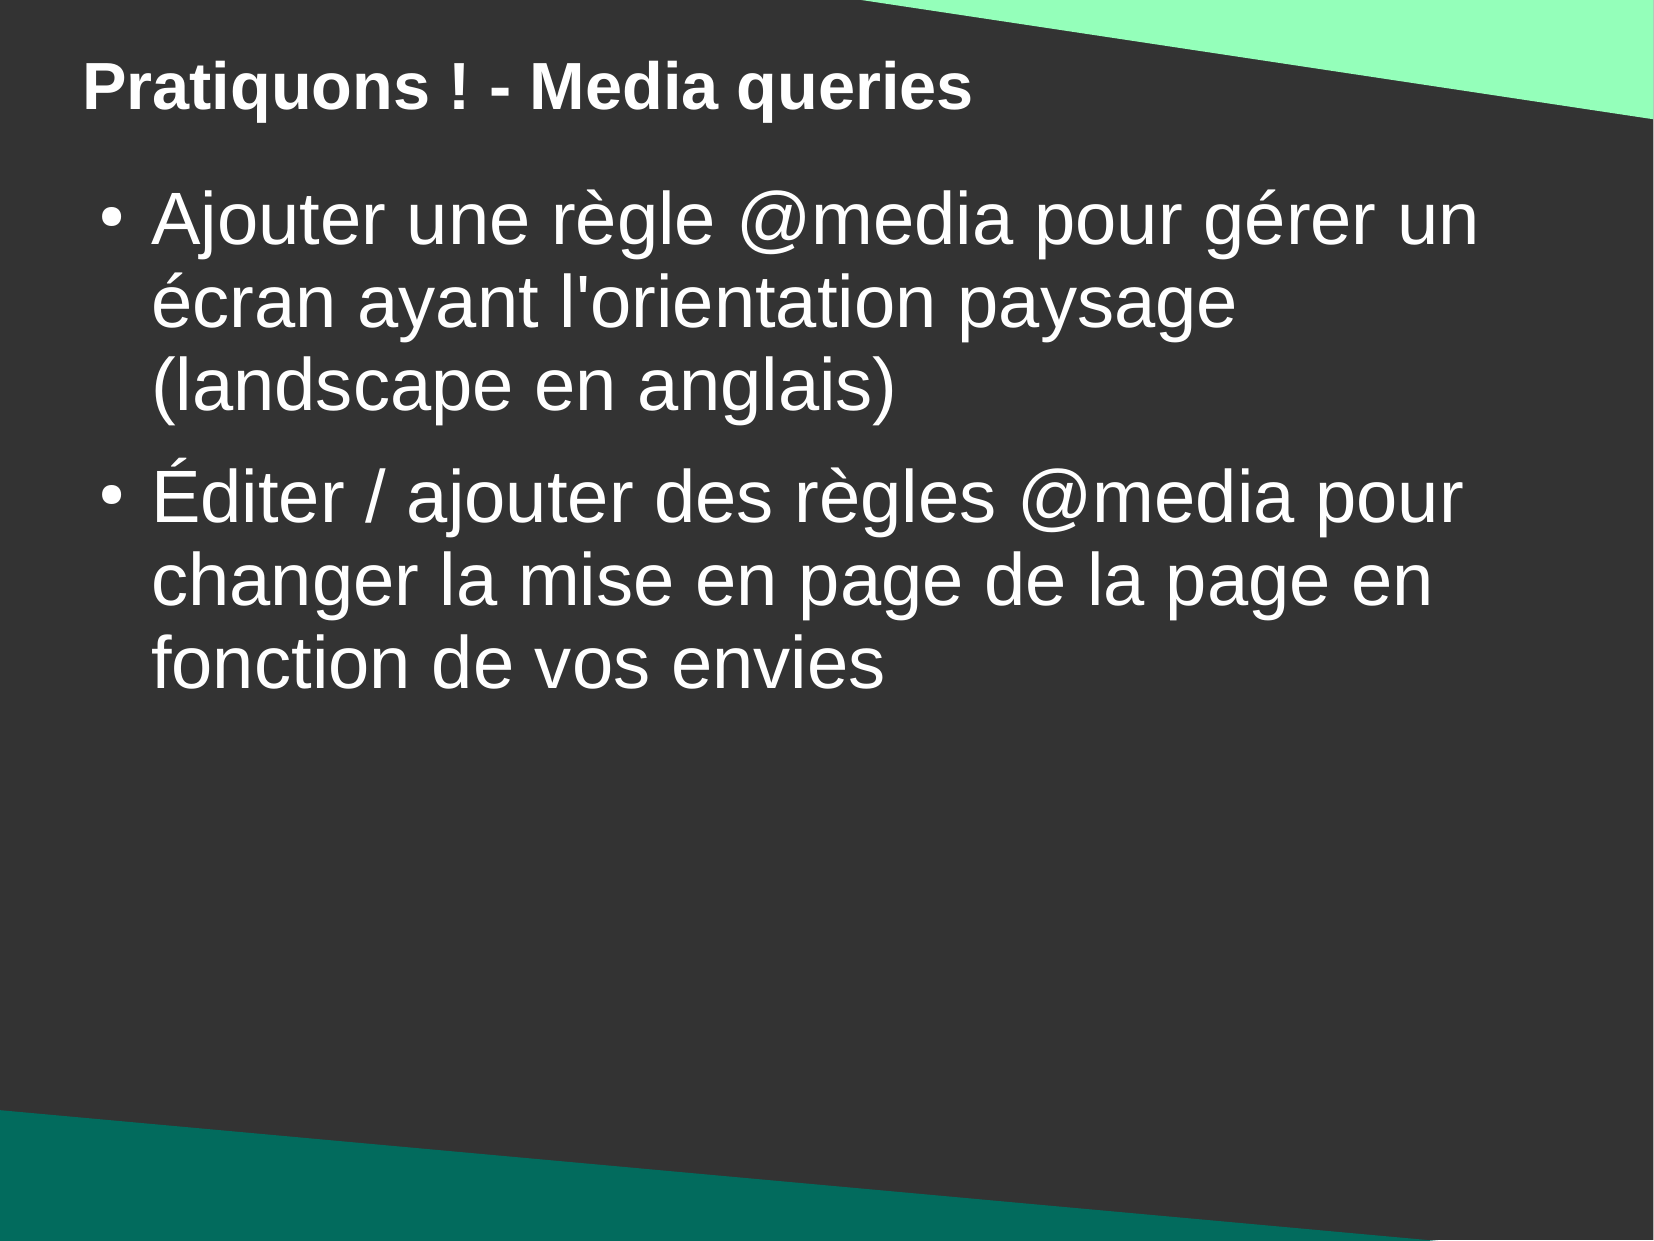

# Pratiquons ! - Media queries
Ajouter une règle @media pour gérer un écran ayant l'orientation paysage (landscape en anglais)
Éditer / ajouter des règles @media pour changer la mise en page de la page en fonction de vos envies